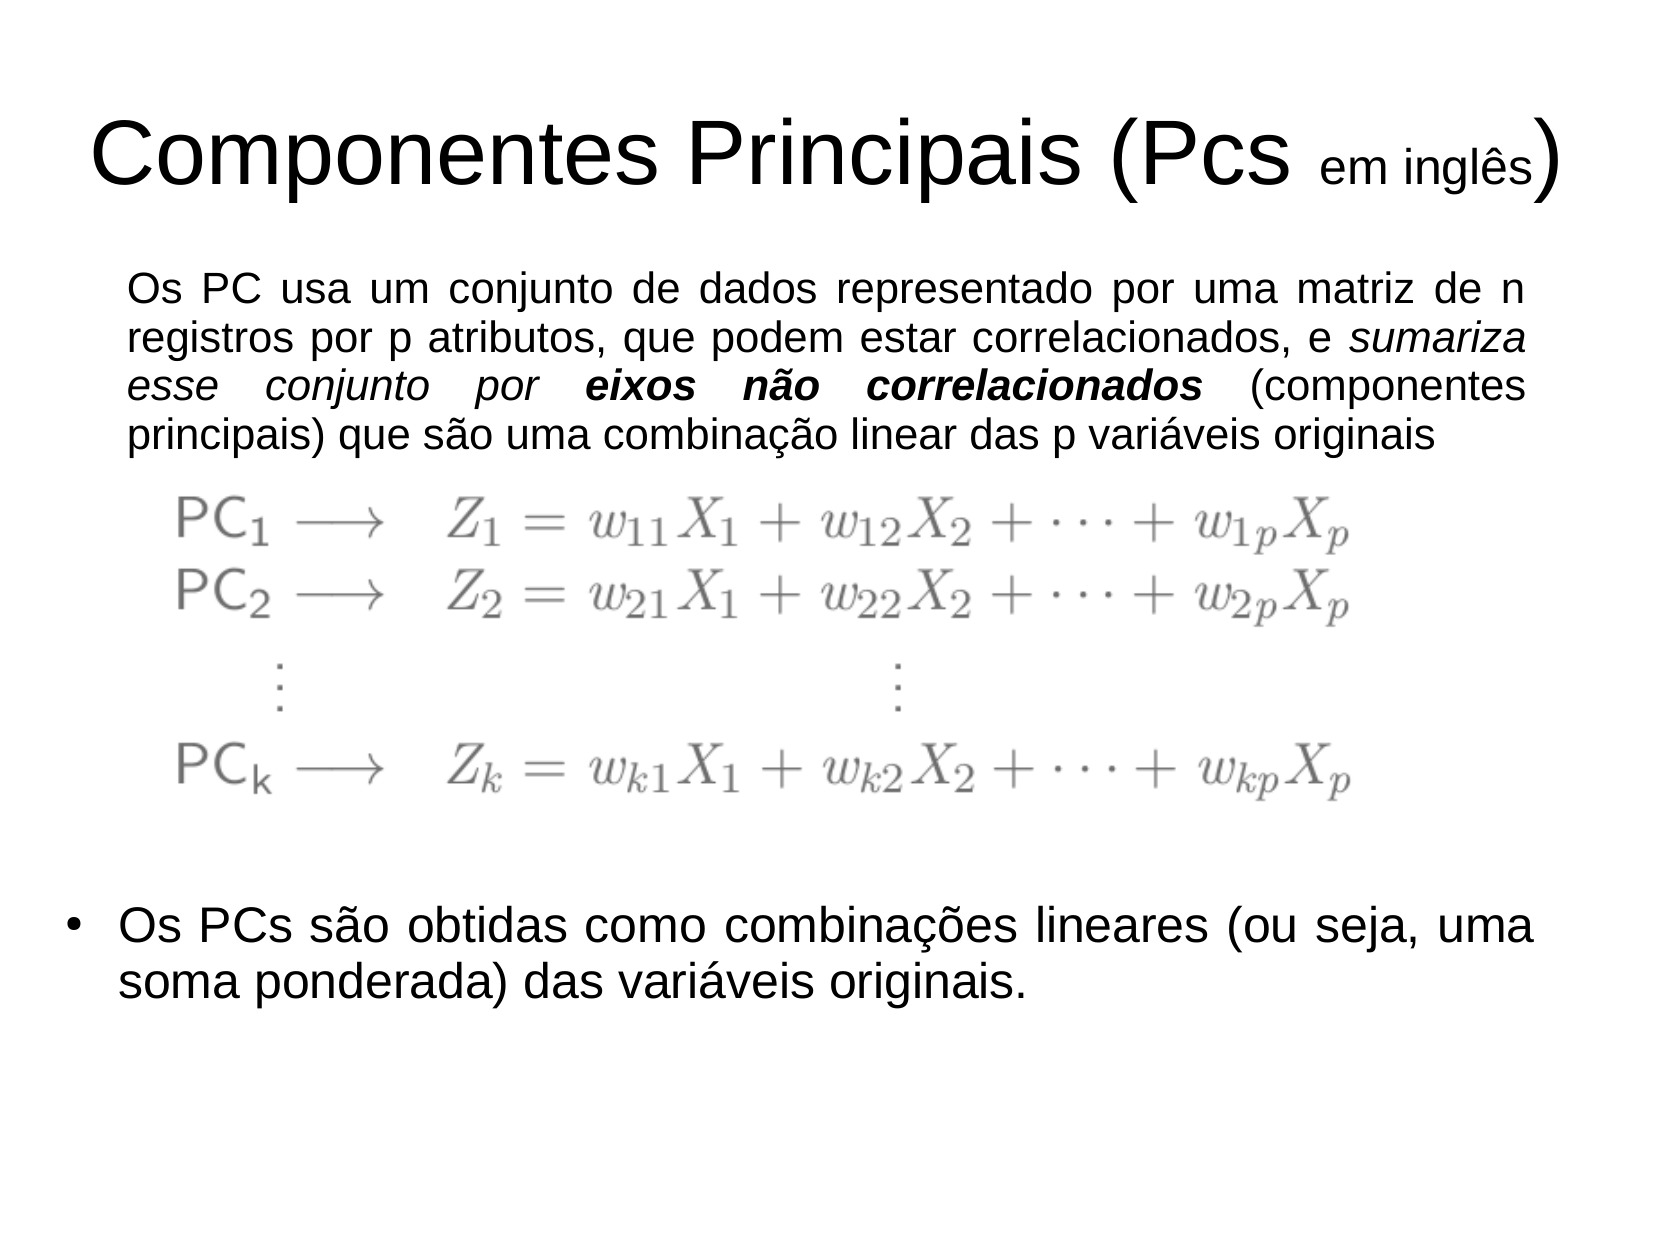

# Componentes Principais (Pcs em inglês)
Os PC usa um conjunto de dados representado por uma matriz de n registros por p atributos, que podem estar correlacionados, e sumariza esse conjunto por eixos não correlacionados (componentes principais) que são uma combinação linear das p variáveis originais
Os PCs são obtidas como combinações lineares (ou seja, uma soma ponderada) das variáveis originais.